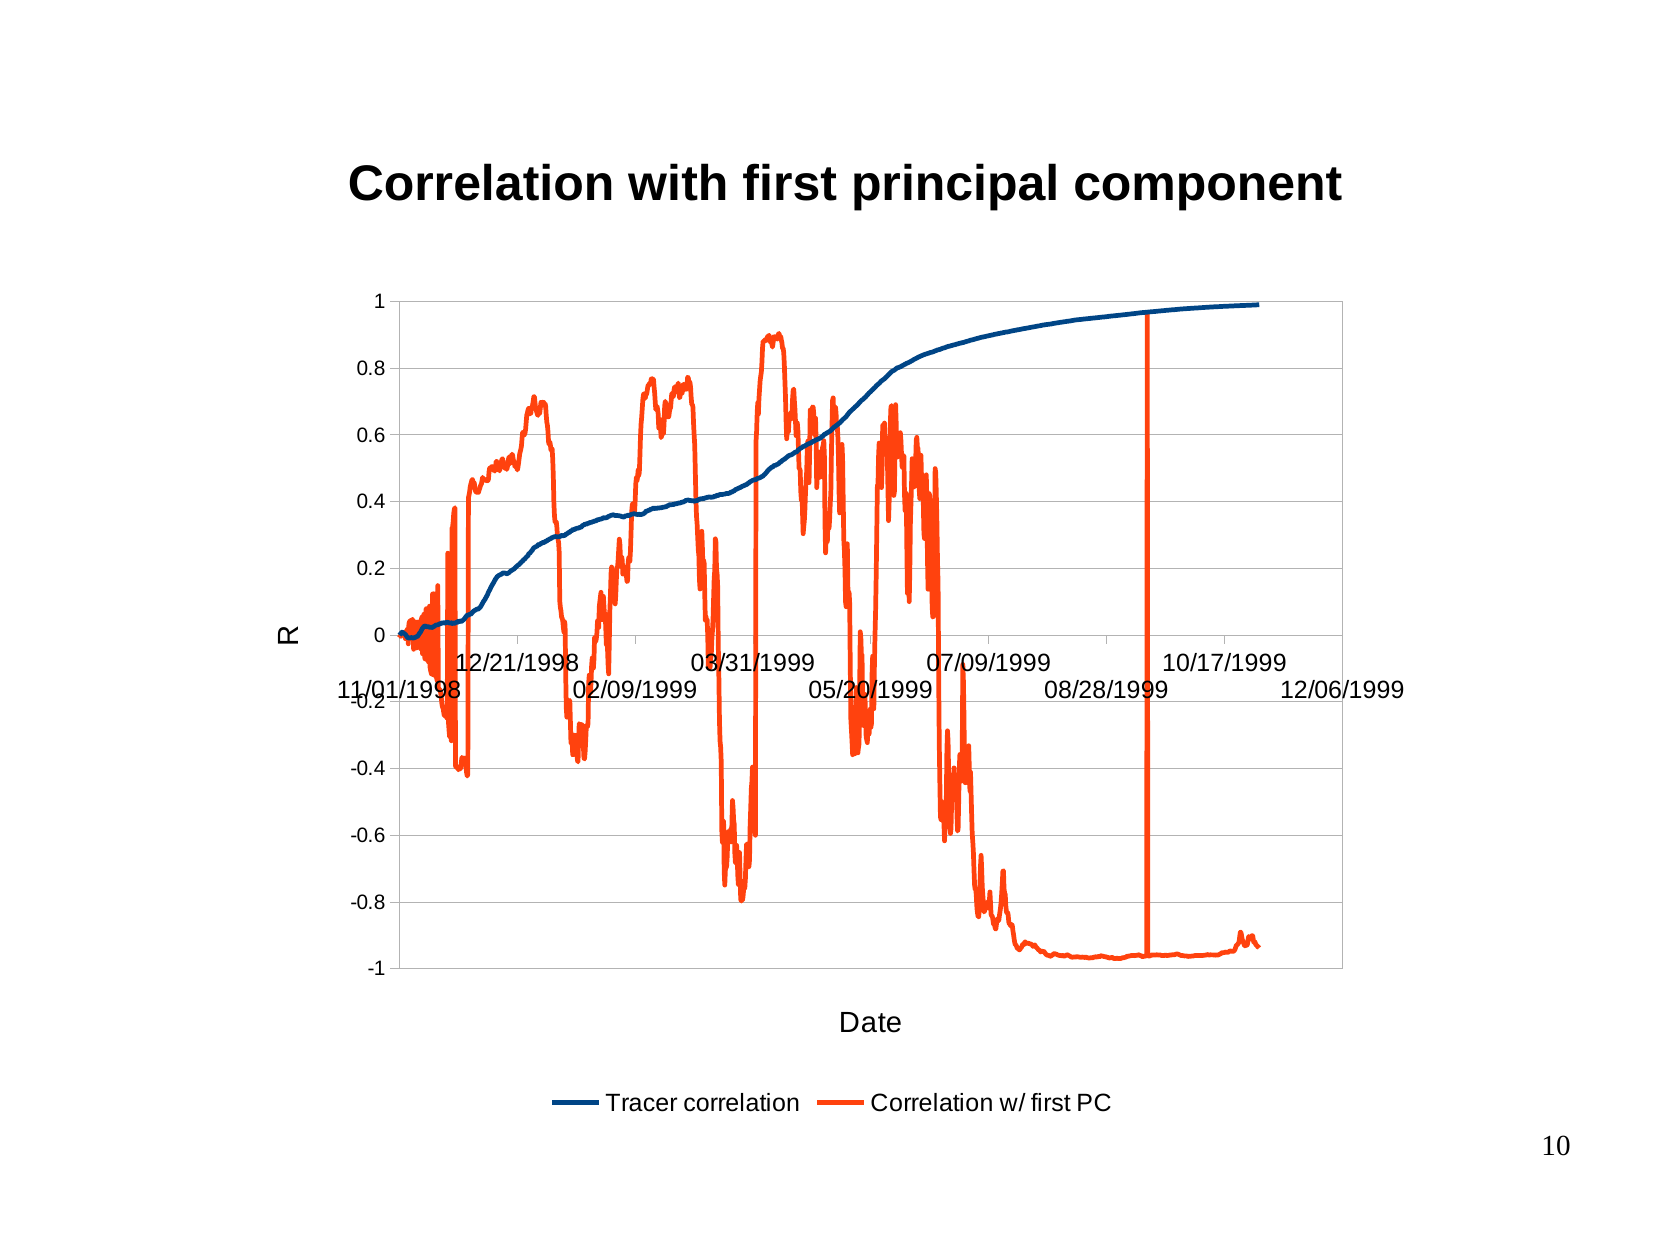

Correlation with first principal component
### Chart
| Category | Tracer correlation | Correlation w/ first PC |
|---|---|---|10